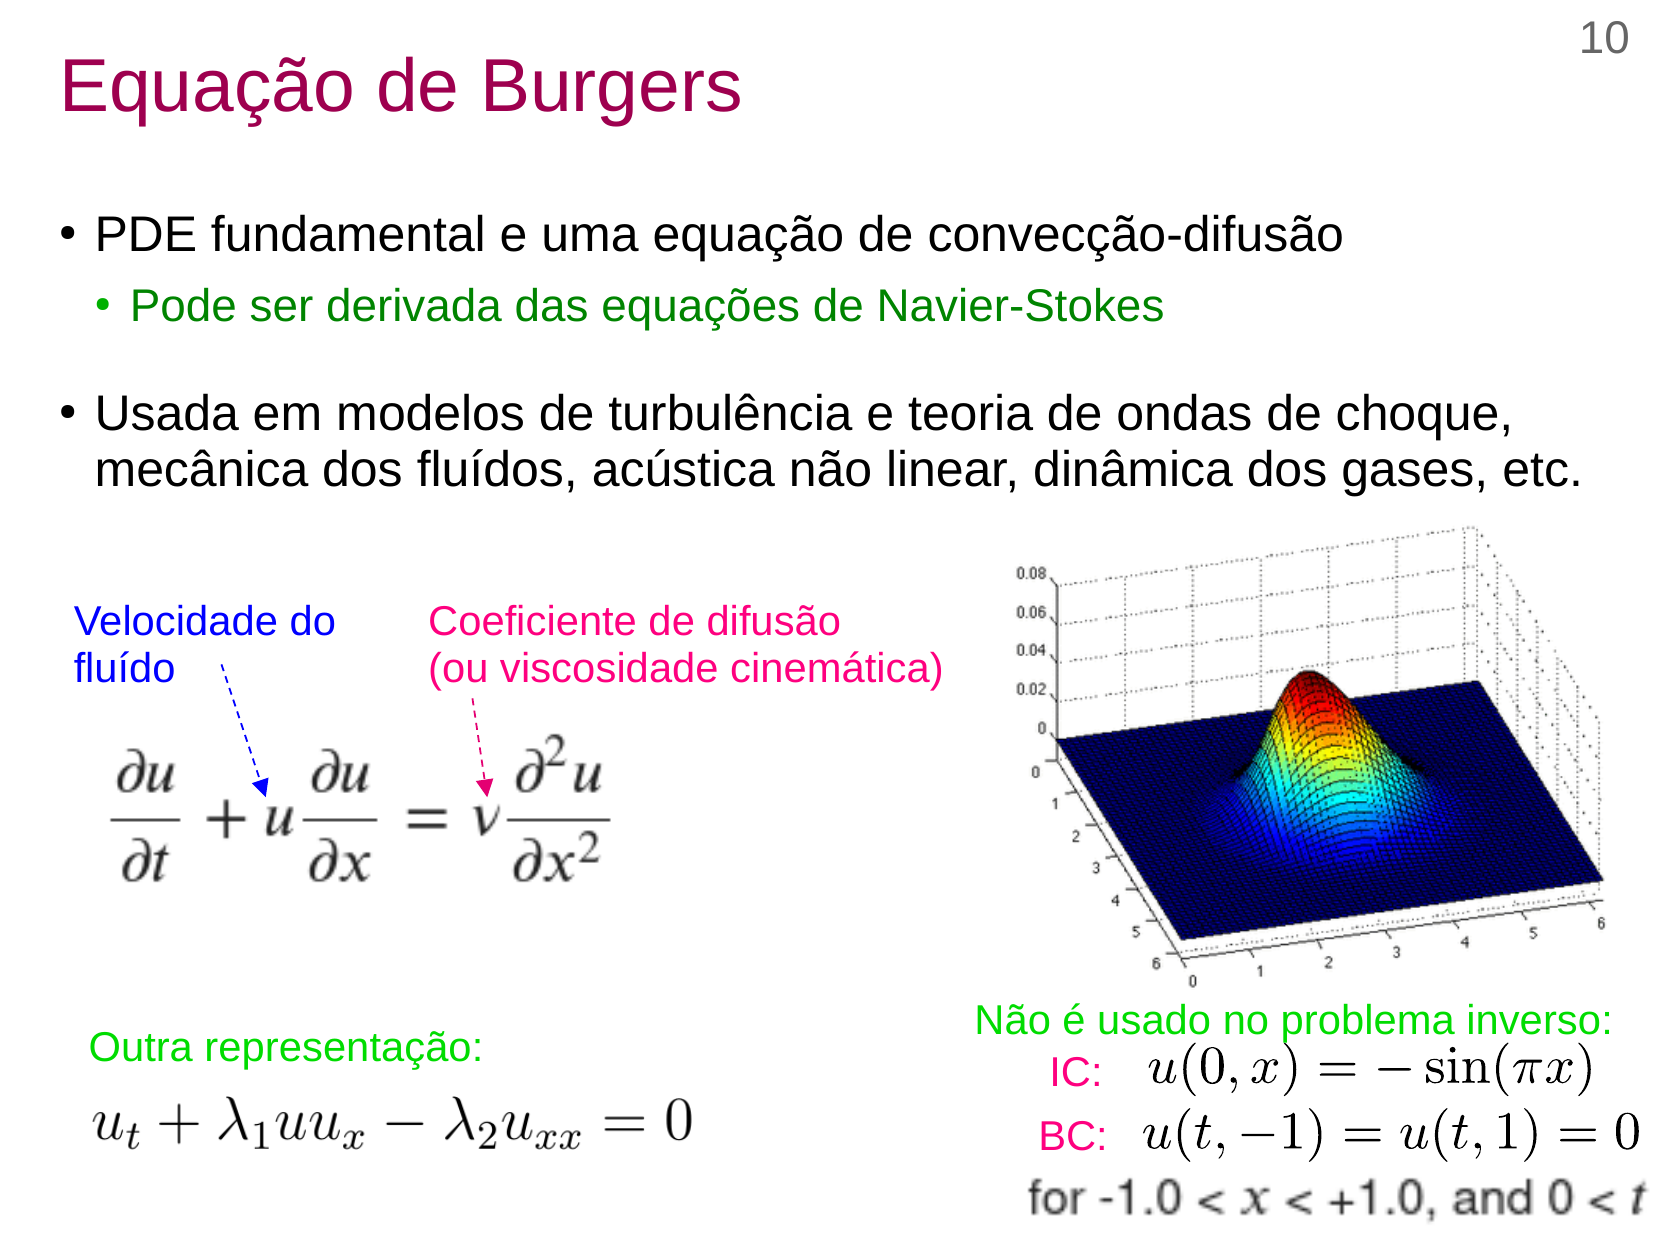

10
# Equação de Burgers
PDE fundamental e uma equação de convecção-difusão
Pode ser derivada das equações de Navier-Stokes
Usada em modelos de turbulência e teoria de ondas de choque, mecânica dos fluídos, acústica não linear, dinâmica dos gases, etc.
Velocidade do fluído
Coeficiente de difusão
(ou viscosidade cinemática)
Não é usado no problema inverso:
Outra representação:
IC:
BC: